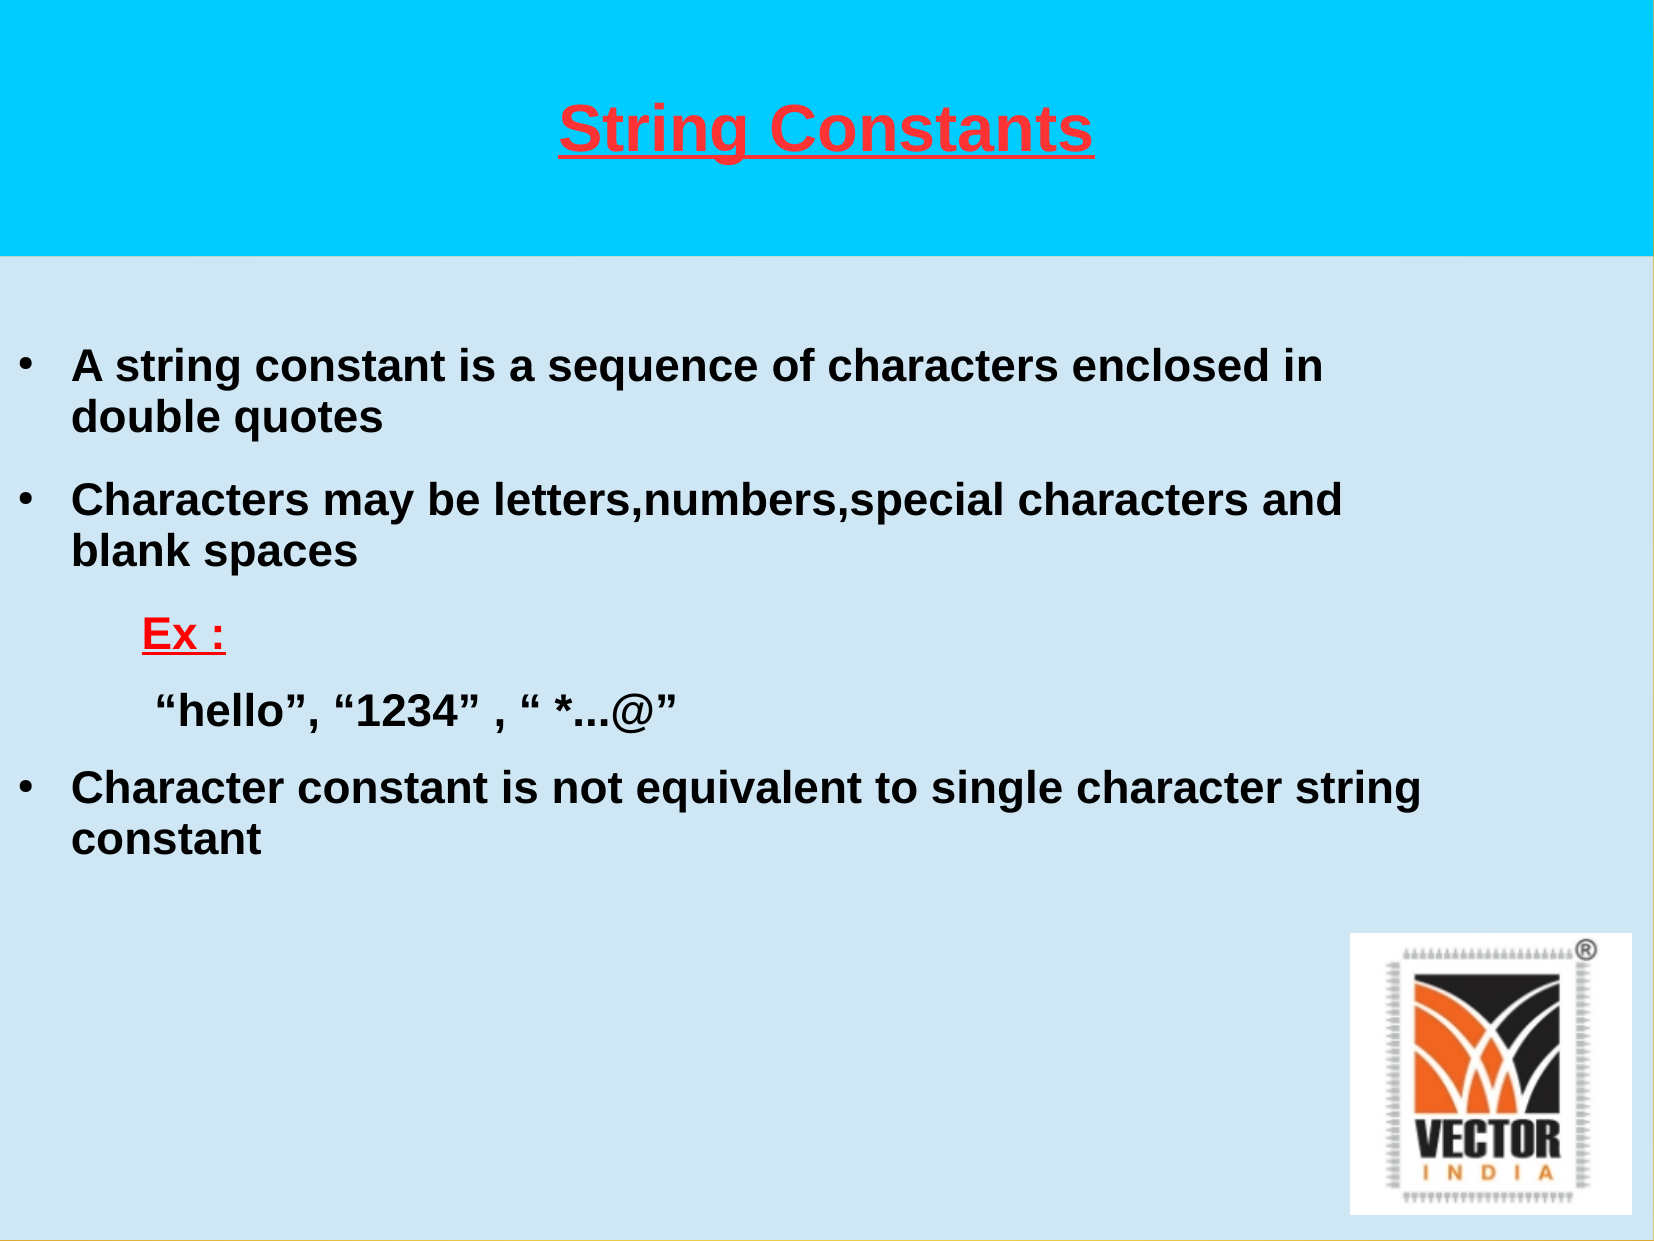

# String Constants
A string constant is a sequence of characters enclosed in double quotes
Characters may be letters,numbers,special characters and blank spaces
Ex :
 “hello”, “1234” , “ *...@”
Character constant is not equivalent to single character string constant